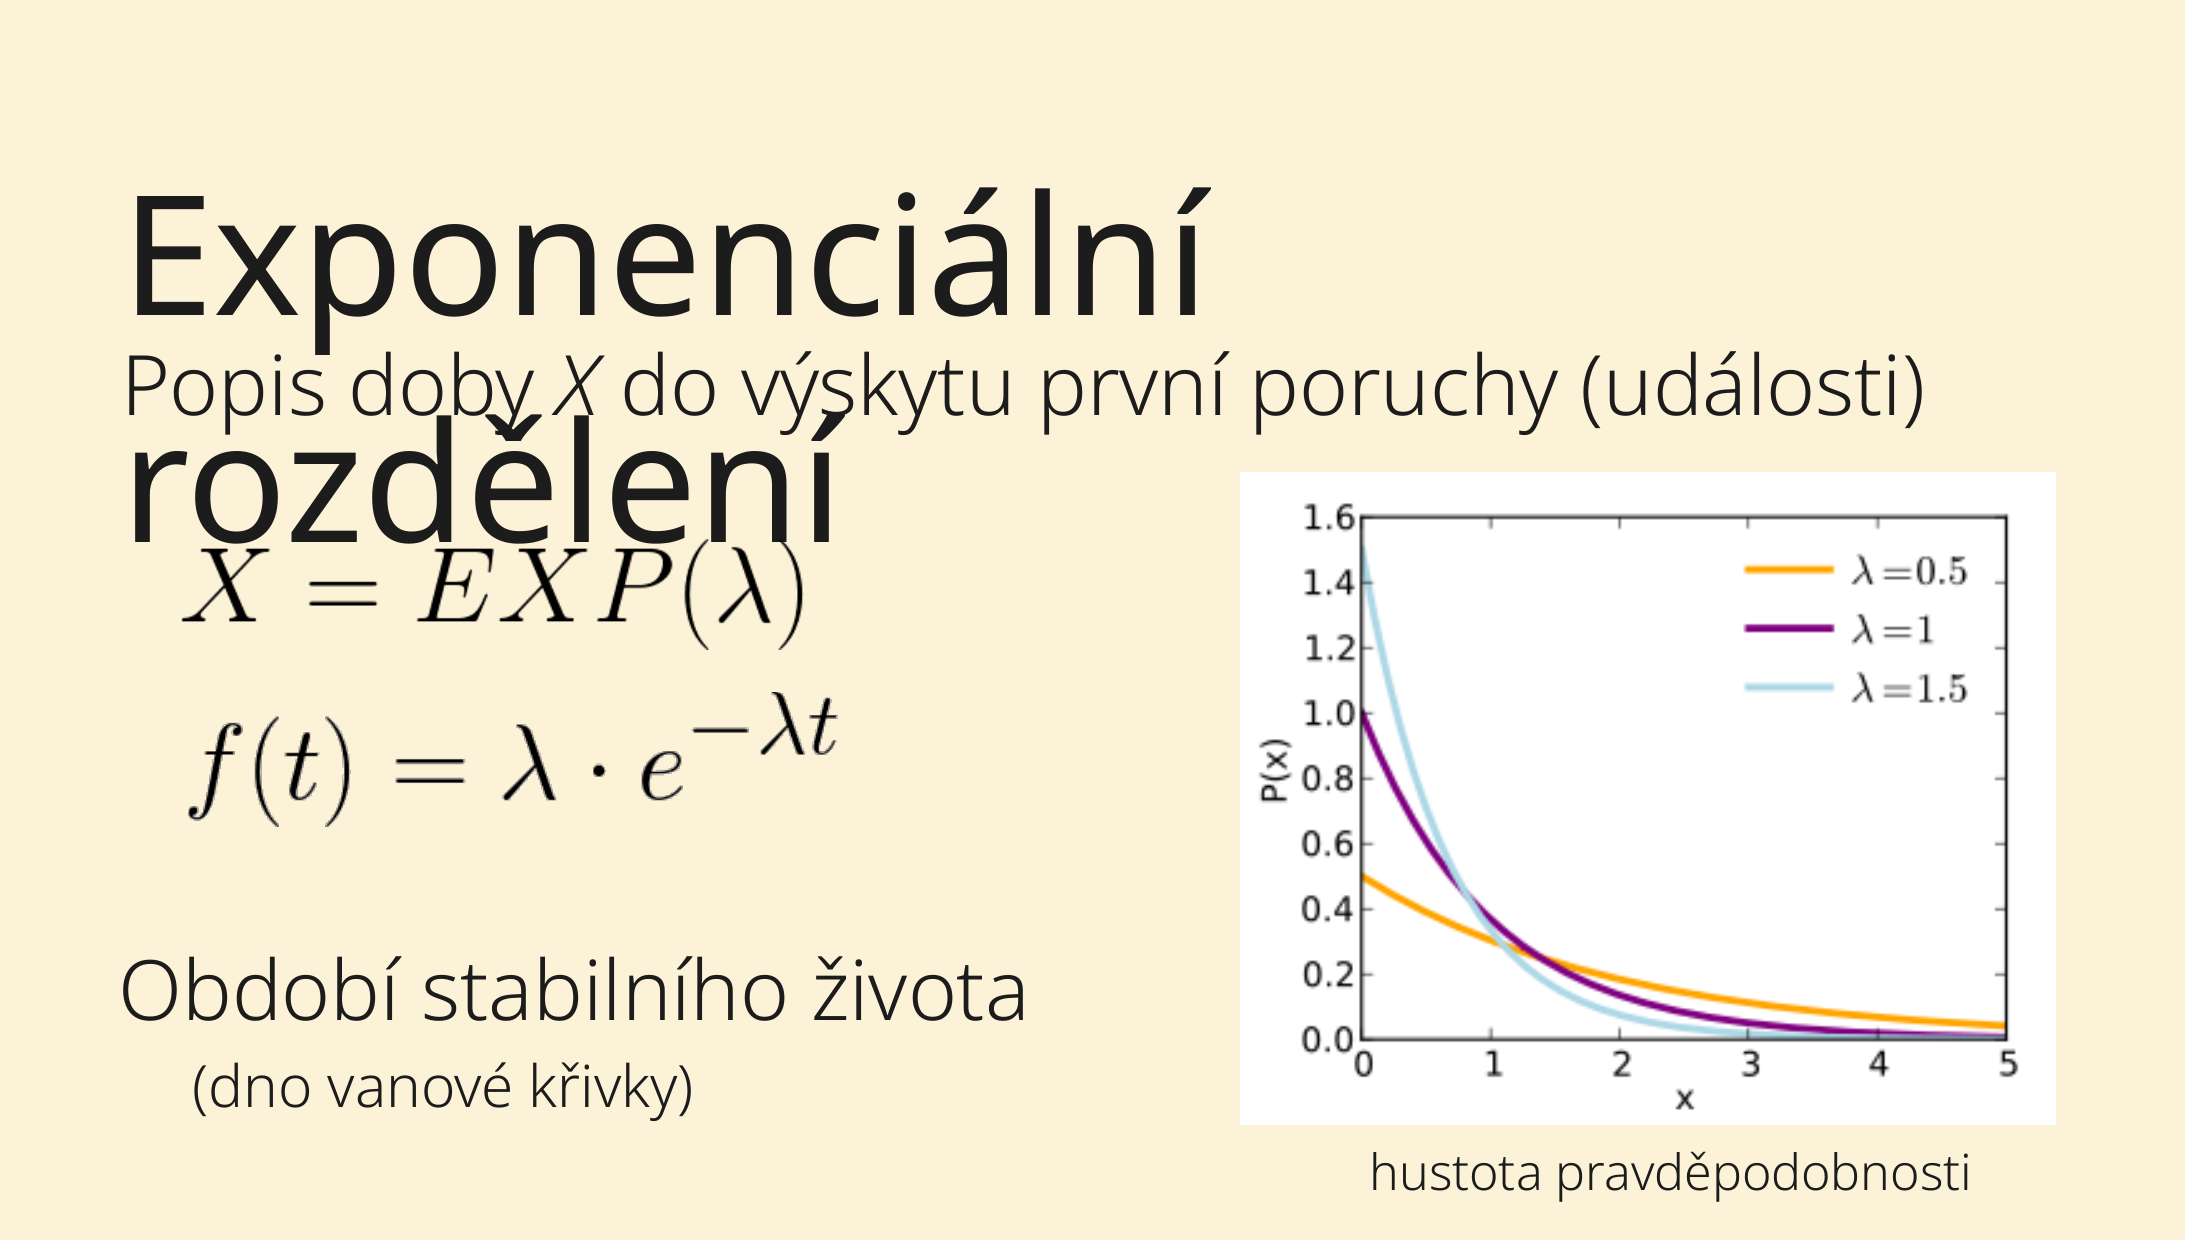

Exponenciální rozdělení
Popis doby X do výskytu první poruchy (události)
Období stabilního života
	(dno vanové křivky)
hustota pravděpodobnosti